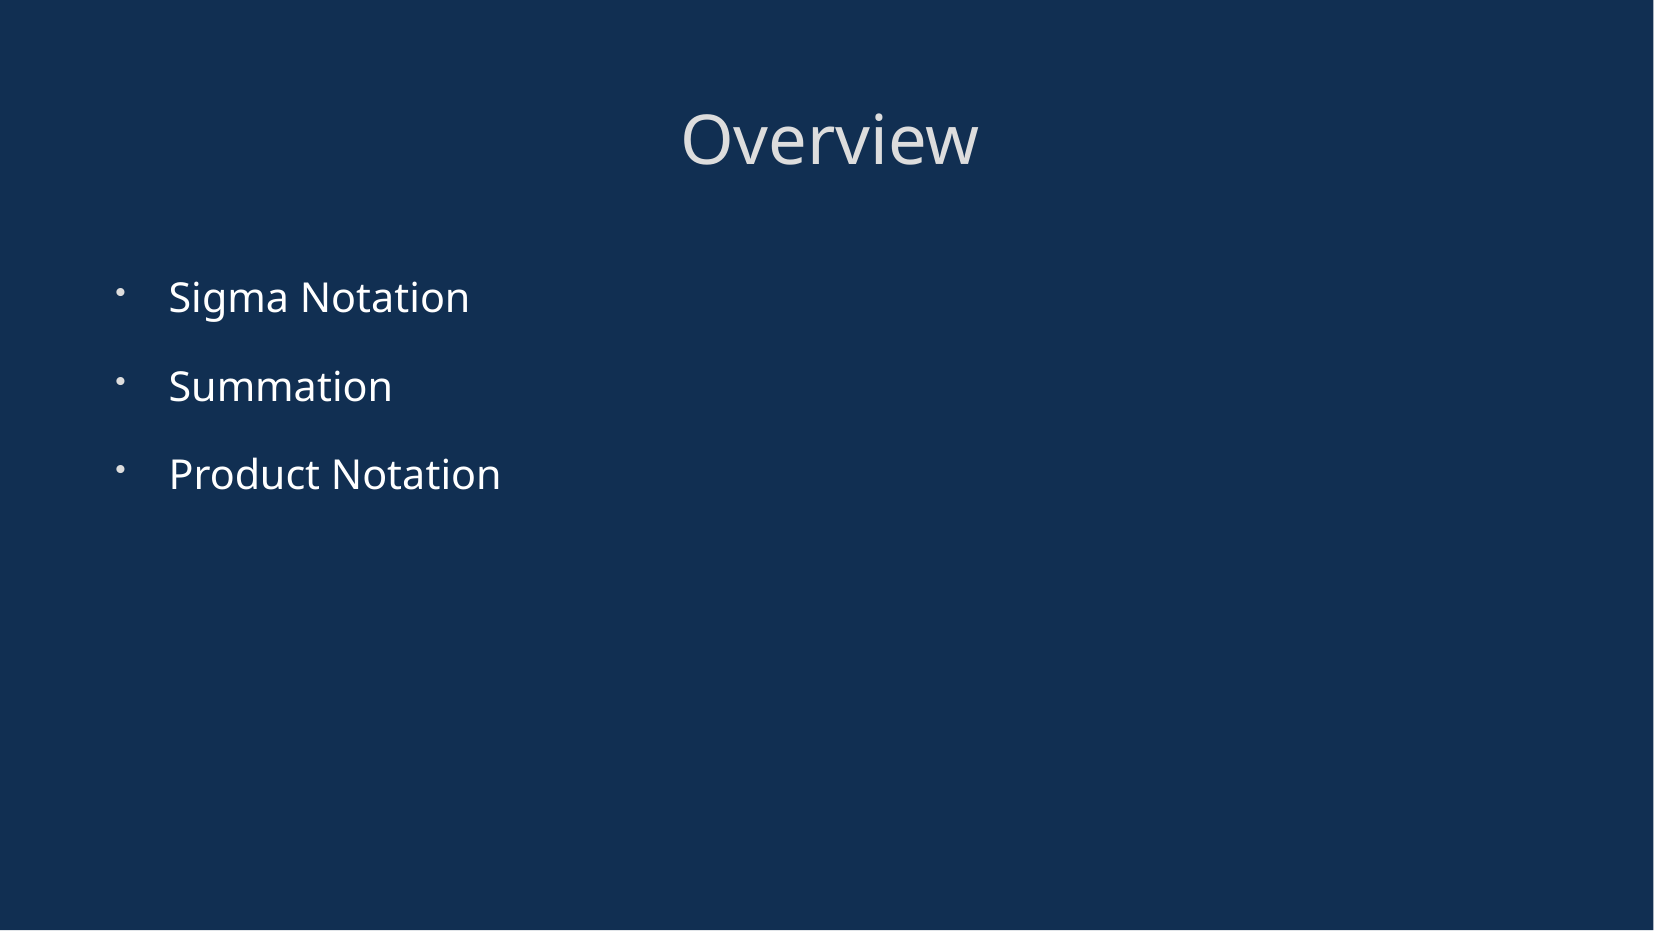

# Overview
Sigma Notation
Summation
Product Notation